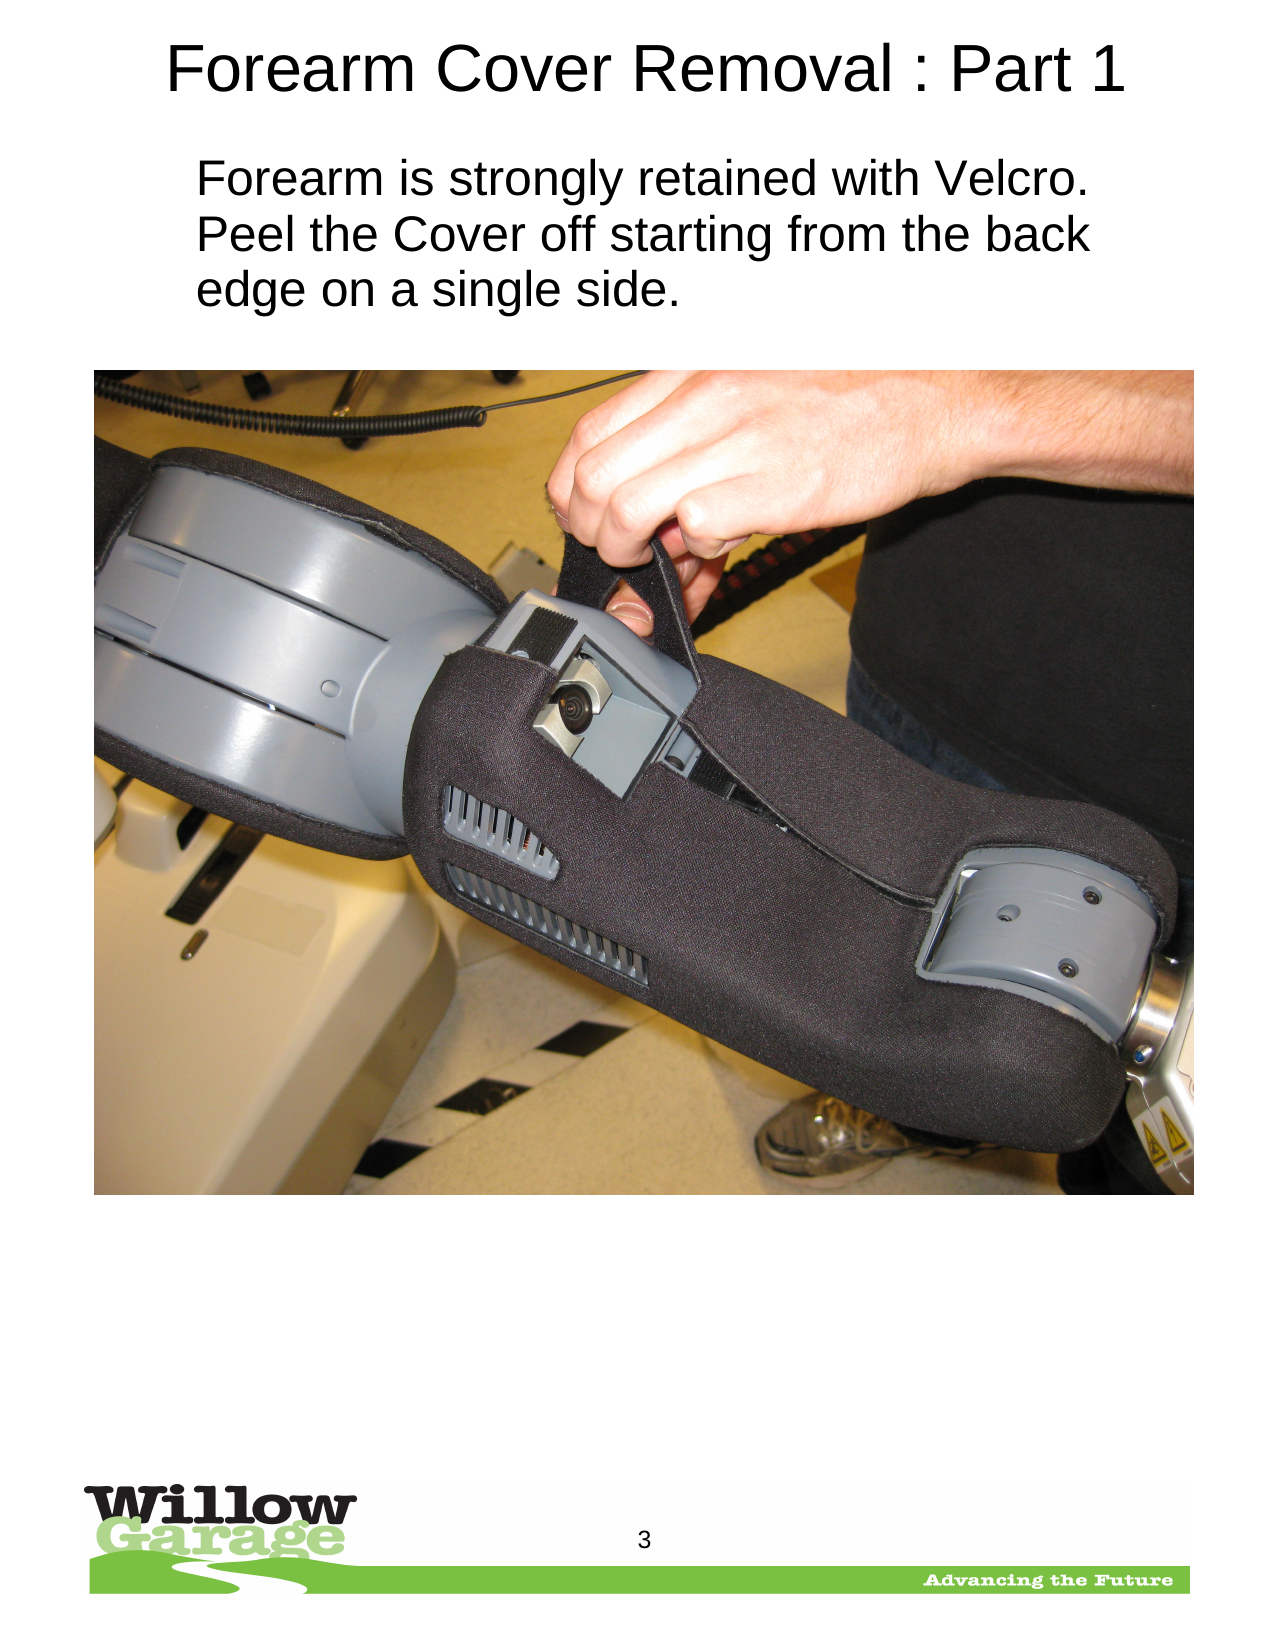

# Forearm Cover Removal : Part 1
Forearm is strongly retained with Velcro. Peel the Cover off starting from the back edge on a single side.
3